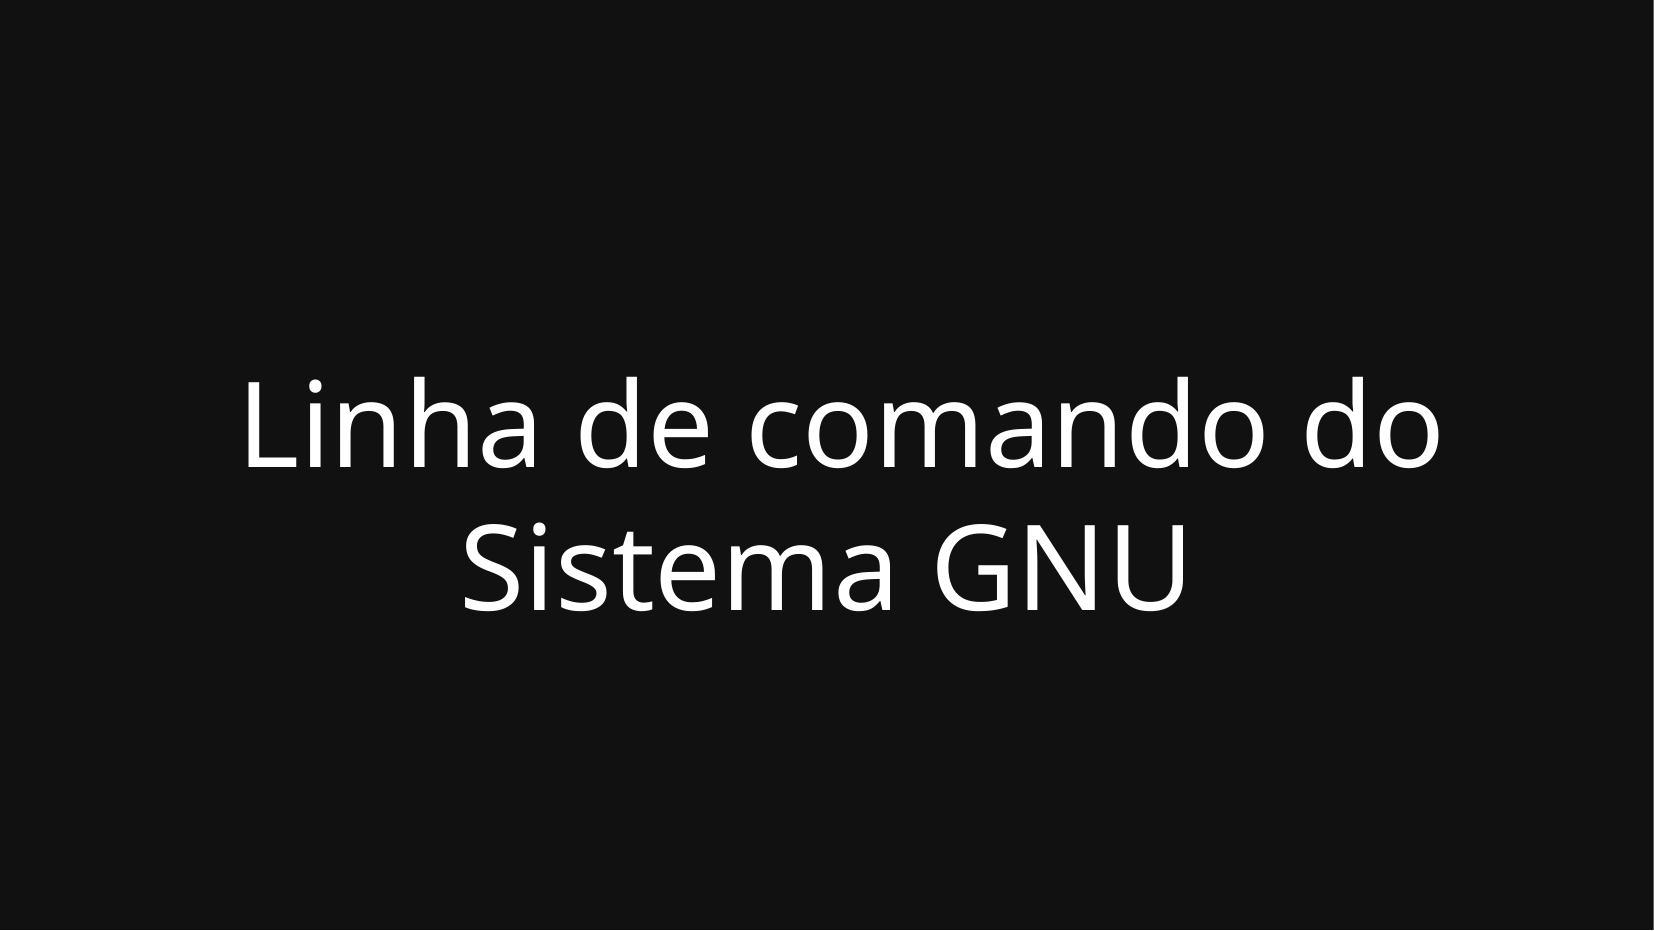

# Linha de comando do Sistema GNU